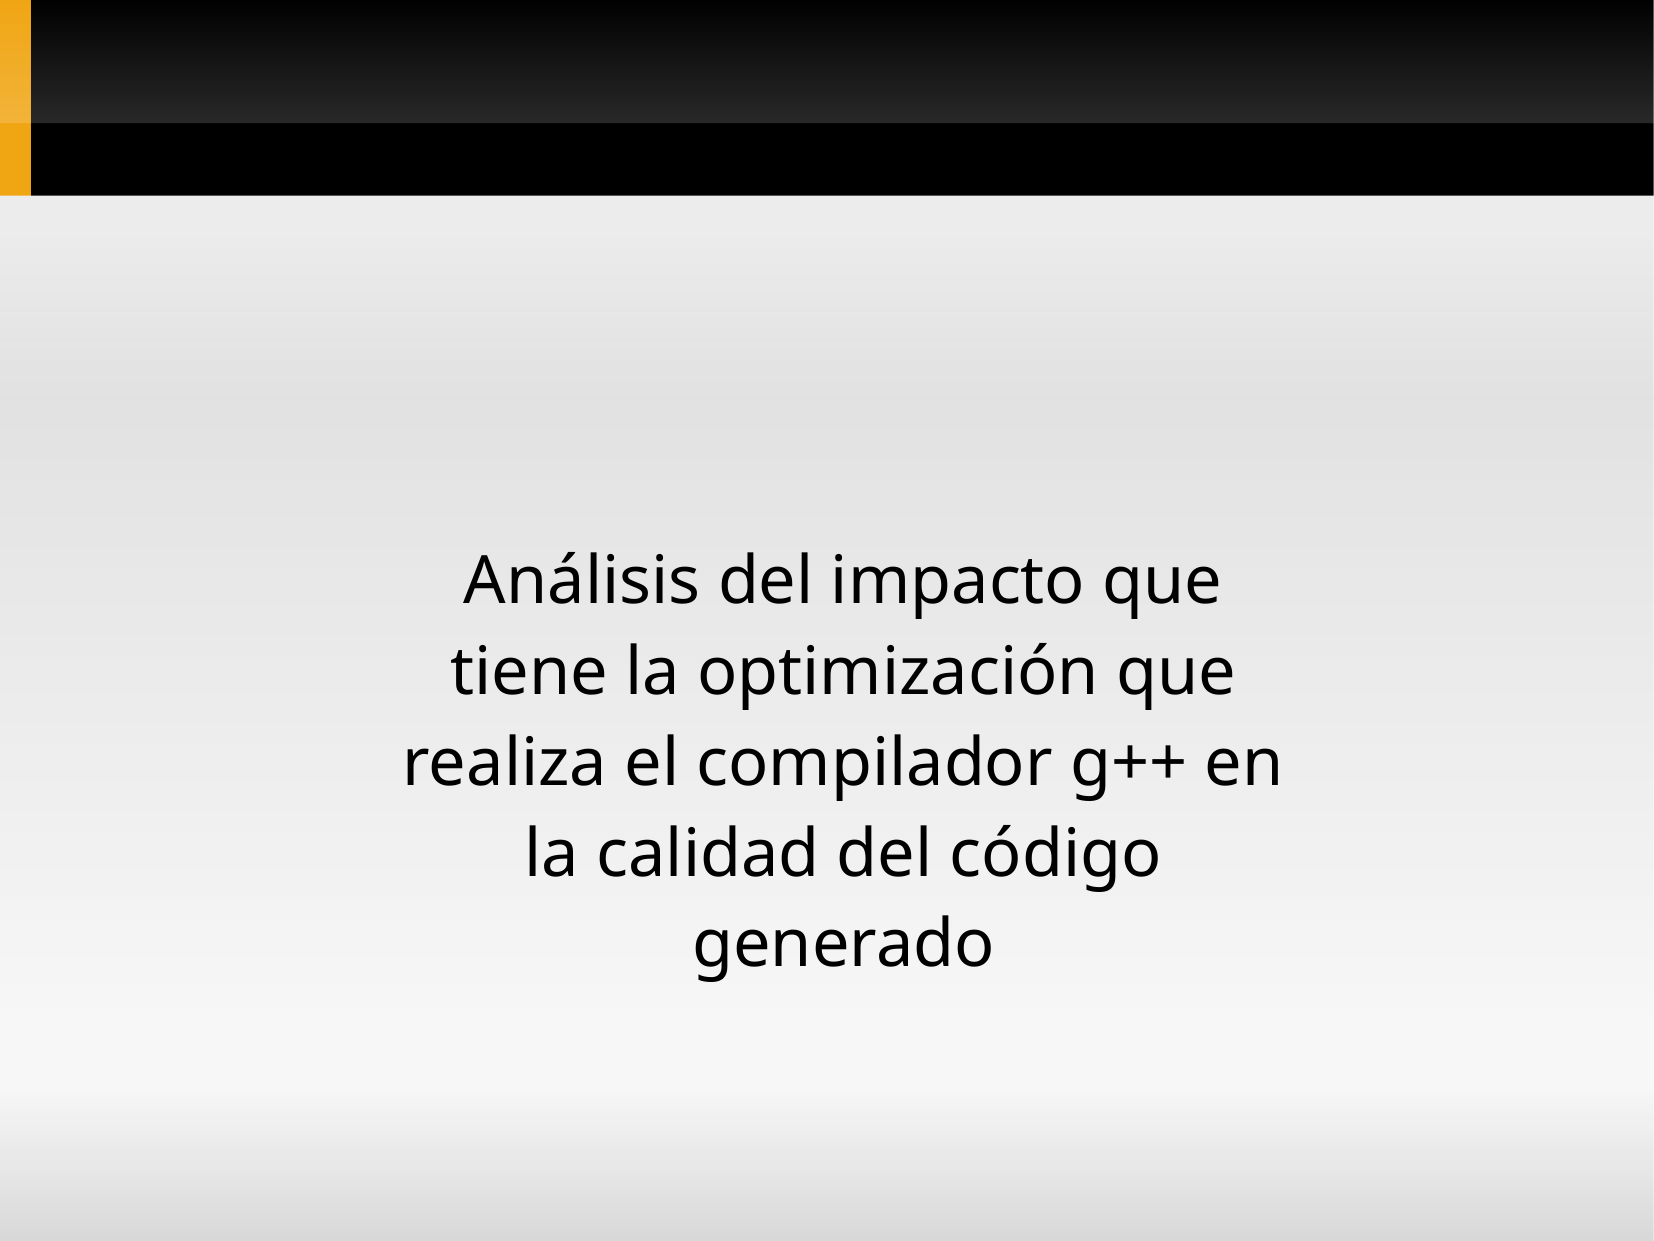

Análisis del impacto que tiene la optimización que realiza el compilador g++ en la calidad del código generado